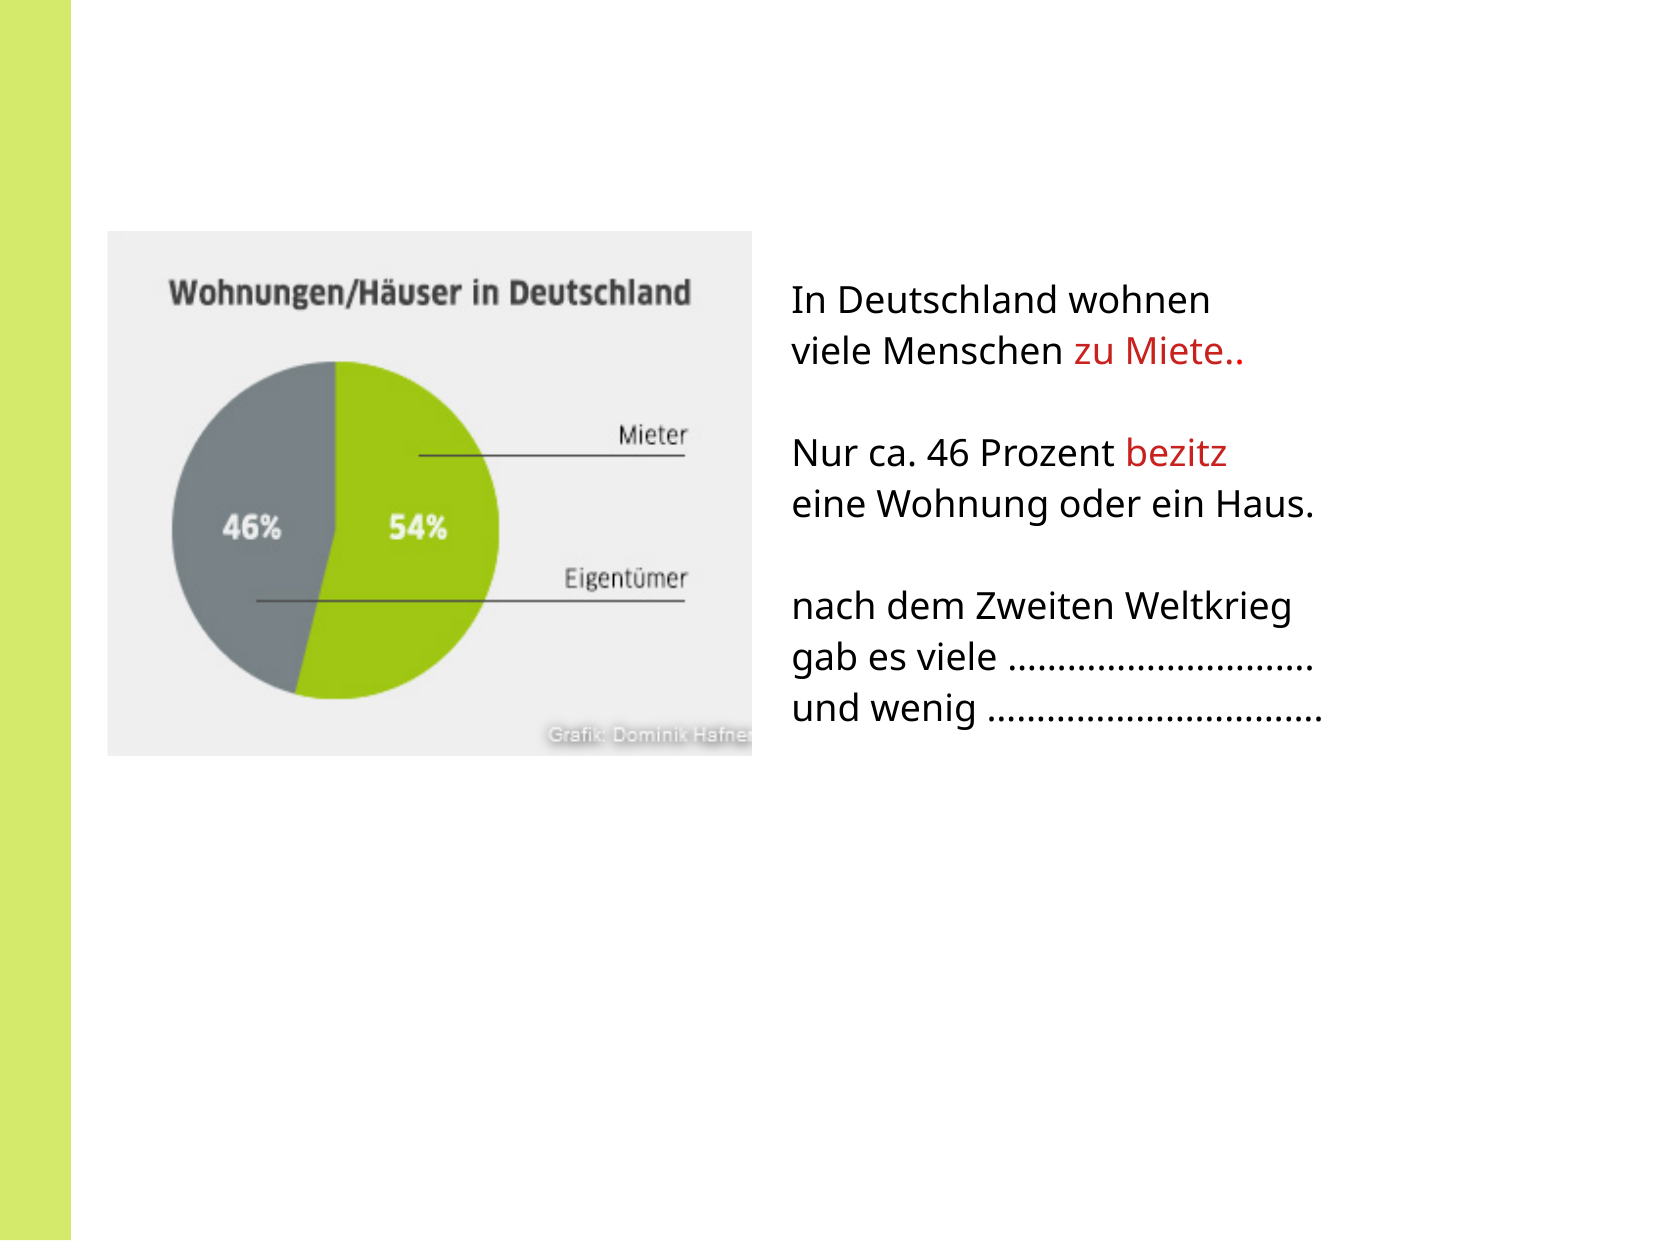

# In Deutschland wohnen viele Menschen zu Miete.. Nur ca. 46 Prozent bezitz eine Wohnung oder ein Haus. nach dem Zweiten Weltkrieg gab es viele …………………………. und wenig …………………………….